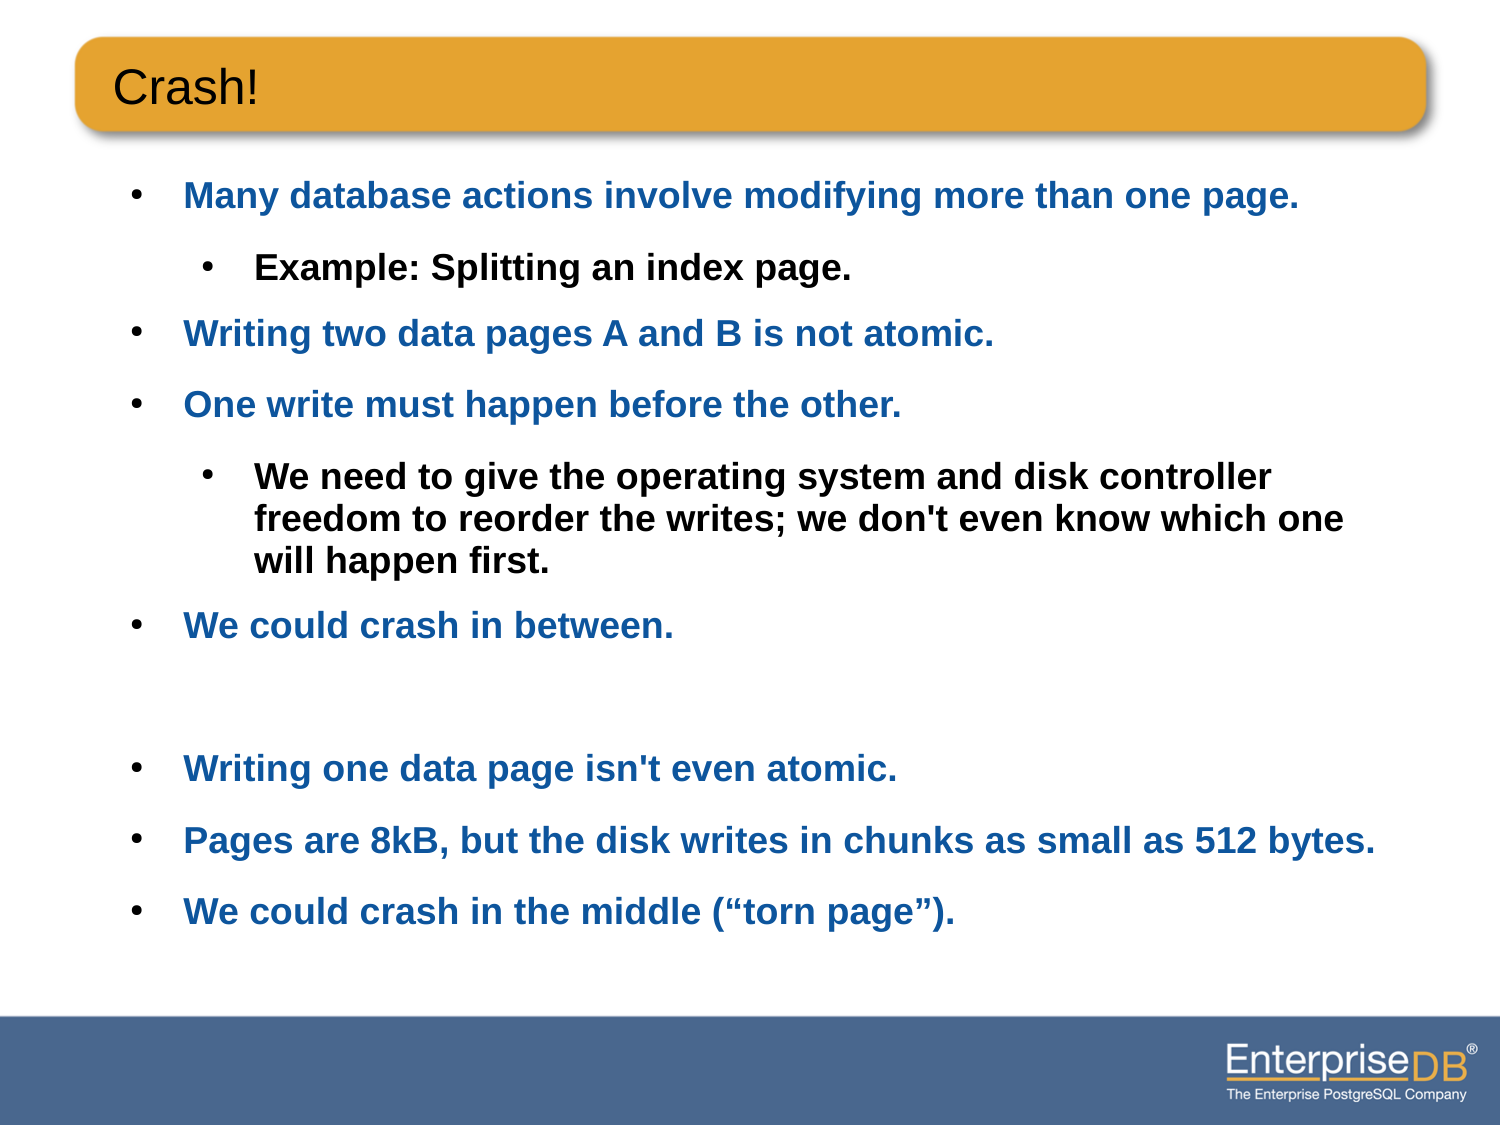

# Crash!
Many database actions involve modifying more than one page.
Example: Splitting an index page.
Writing two data pages A and B is not atomic.
One write must happen before the other.
We need to give the operating system and disk controller freedom to reorder the writes; we don't even know which one will happen first.
We could crash in between.
Writing one data page isn't even atomic.
Pages are 8kB, but the disk writes in chunks as small as 512 bytes.
We could crash in the middle (“torn page”).